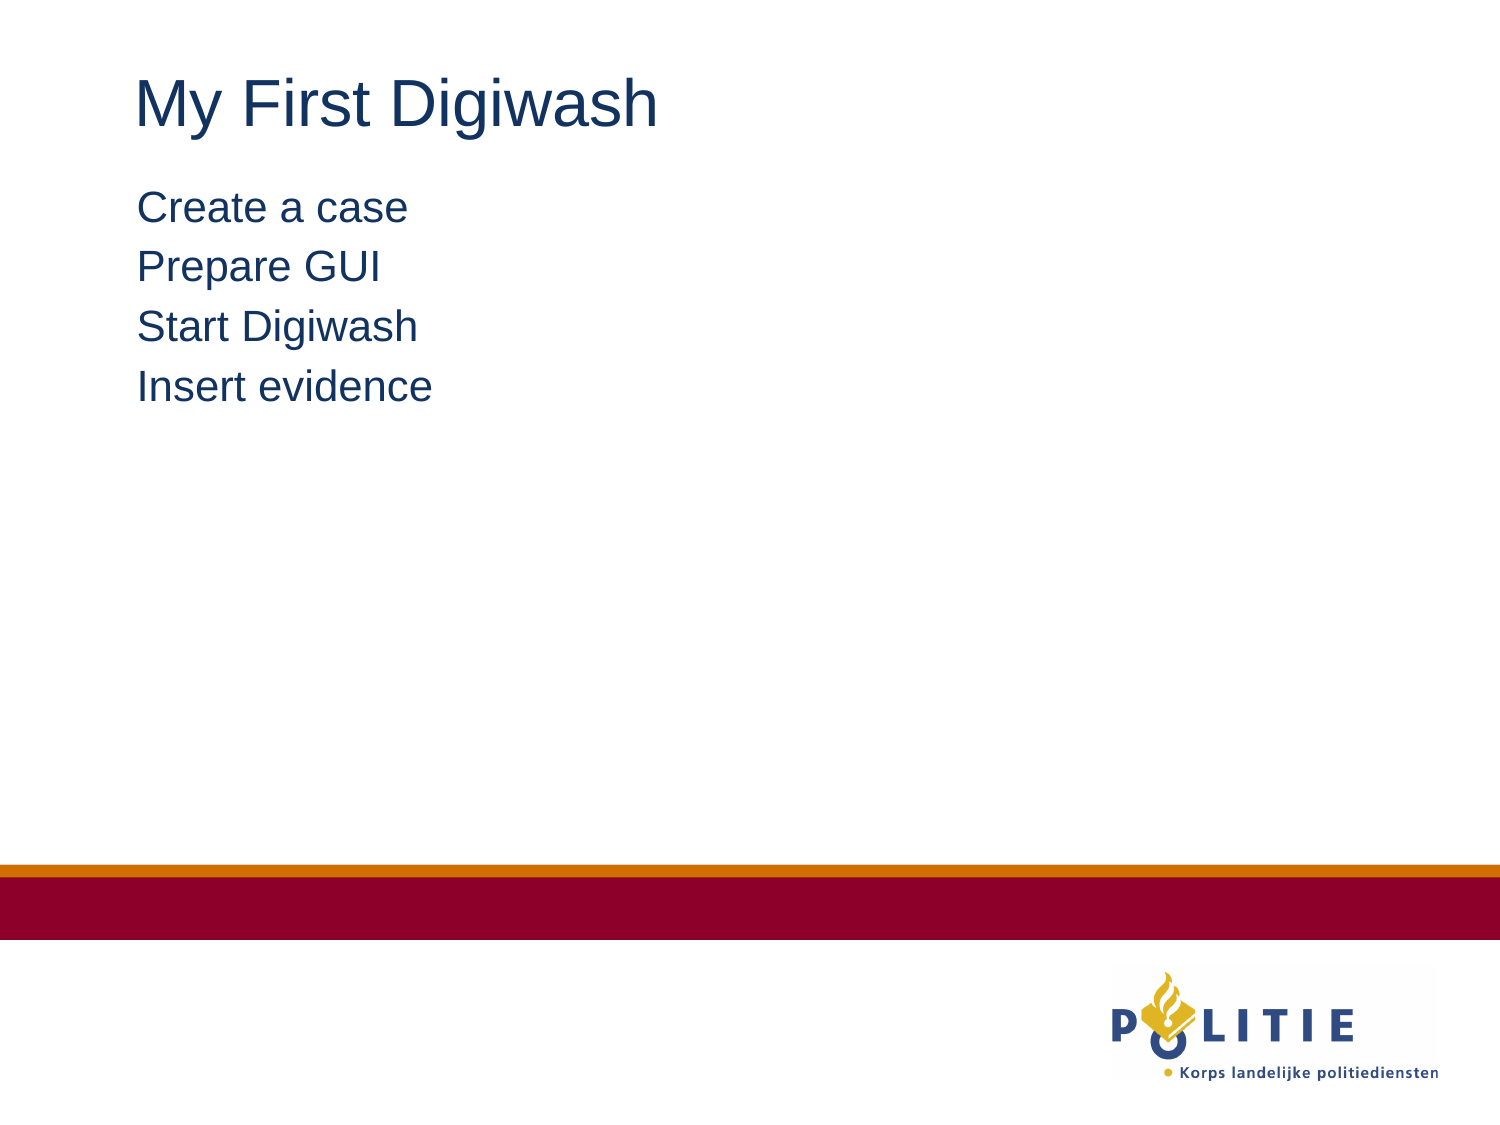

# My First Digiwash
Create a case
Prepare GUI
Start Digiwash
Insert evidence